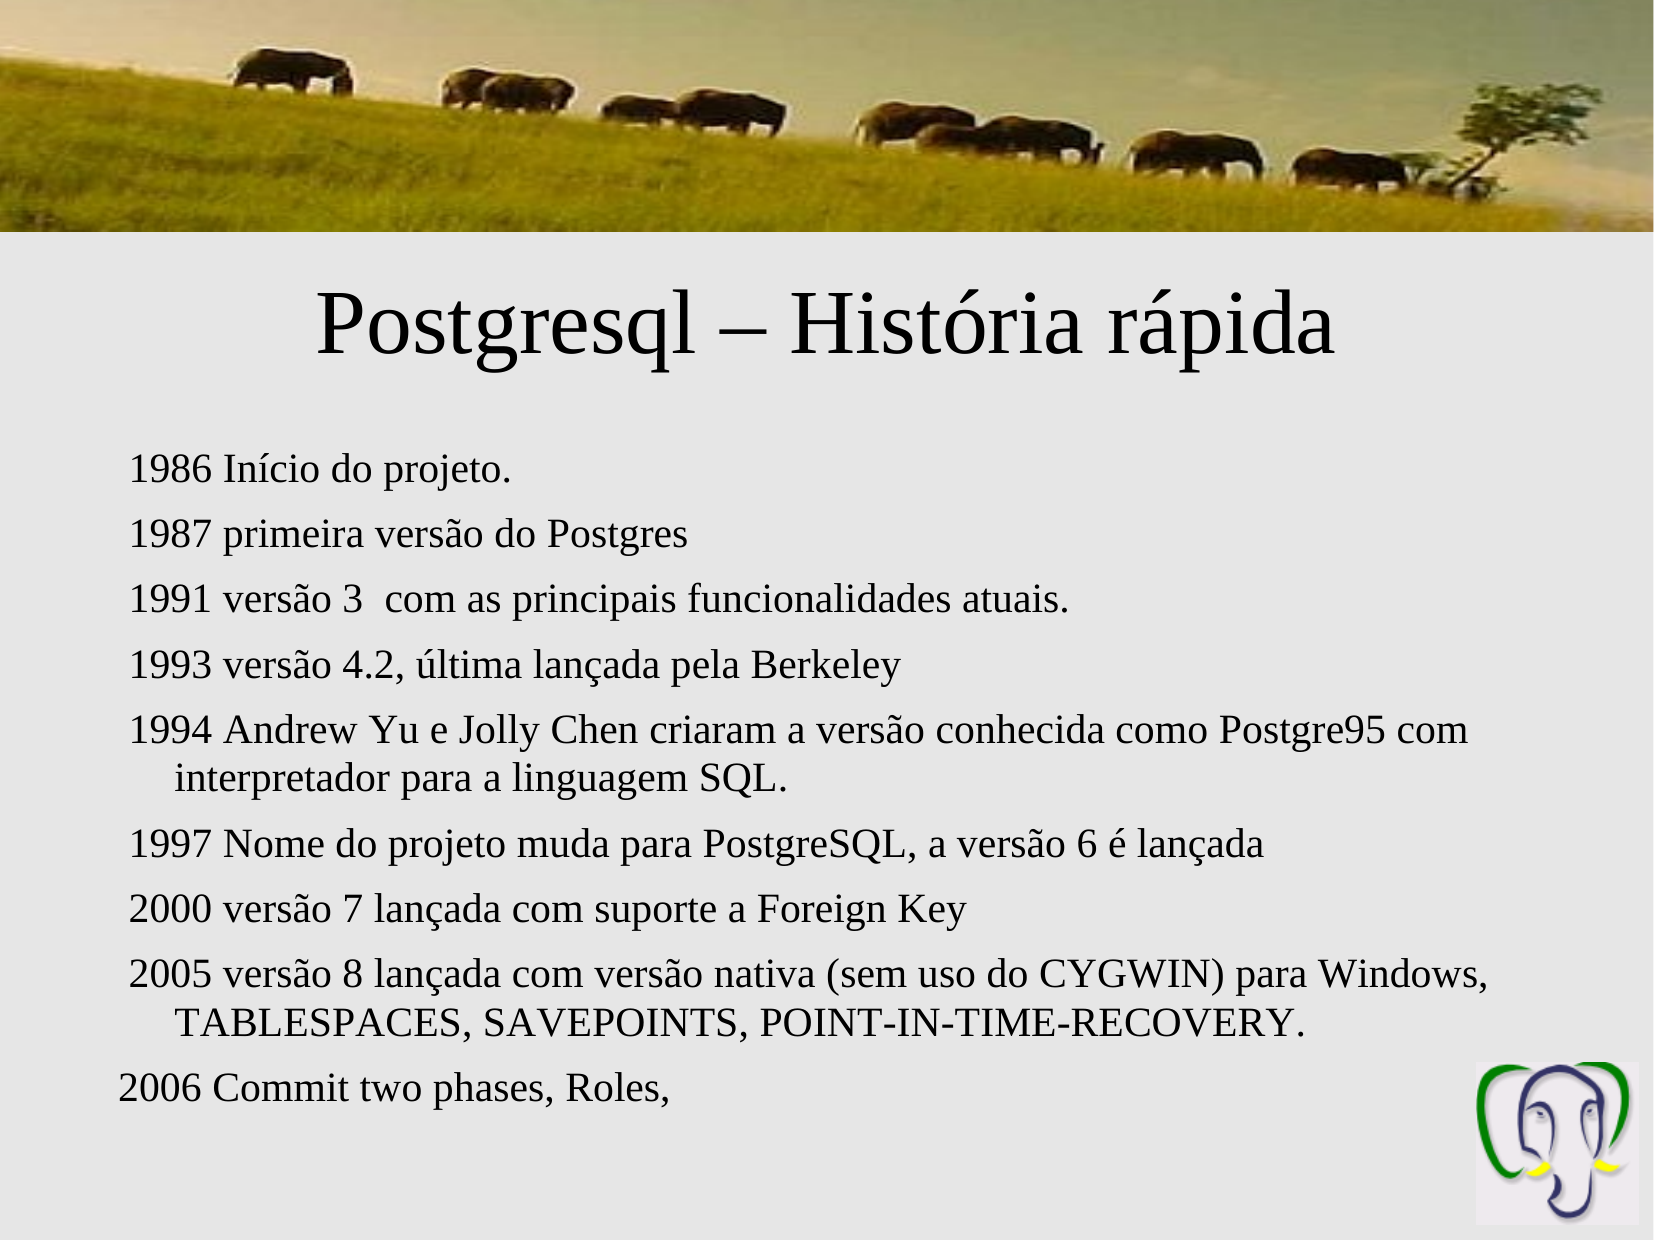

# Postgresql – História rápida
 1986 Início do projeto.
 1987 primeira versão do Postgres
 1991 versão 3 com as principais funcionalidades atuais.
 1993 versão 4.2, última lançada pela Berkeley
 1994 Andrew Yu e Jolly Chen criaram a versão conhecida como Postgre95 com interpretador para a linguagem SQL.
 1997 Nome do projeto muda para PostgreSQL, a versão 6 é lançada
 2000 versão 7 lançada com suporte a Foreign Key
 2005 versão 8 lançada com versão nativa (sem uso do CYGWIN) para Windows, TABLESPACES, SAVEPOINTS, POINT-IN-TIME-RECOVERY.
2006 Commit two phases, Roles,